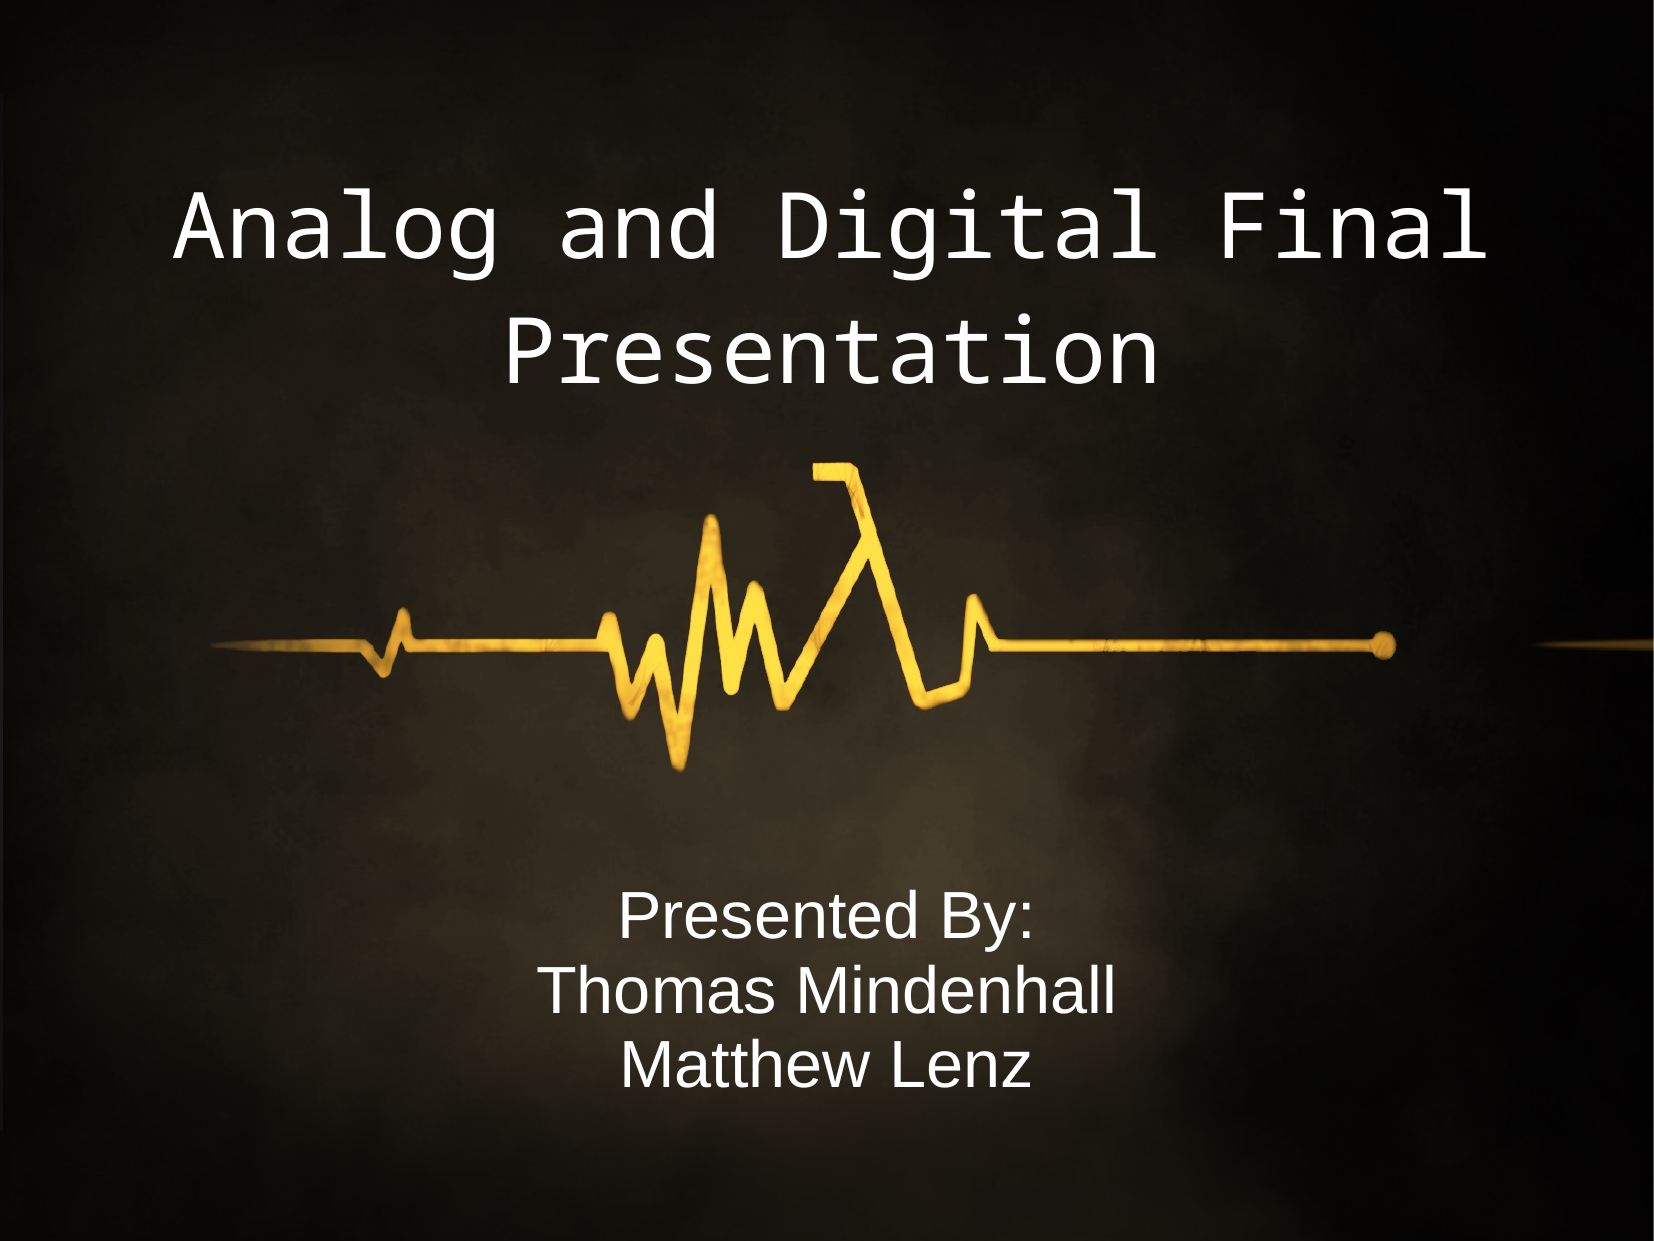

# Analog and Digital Final Presentation
Presented By:
Thomas Mindenhall
Matthew Lenz